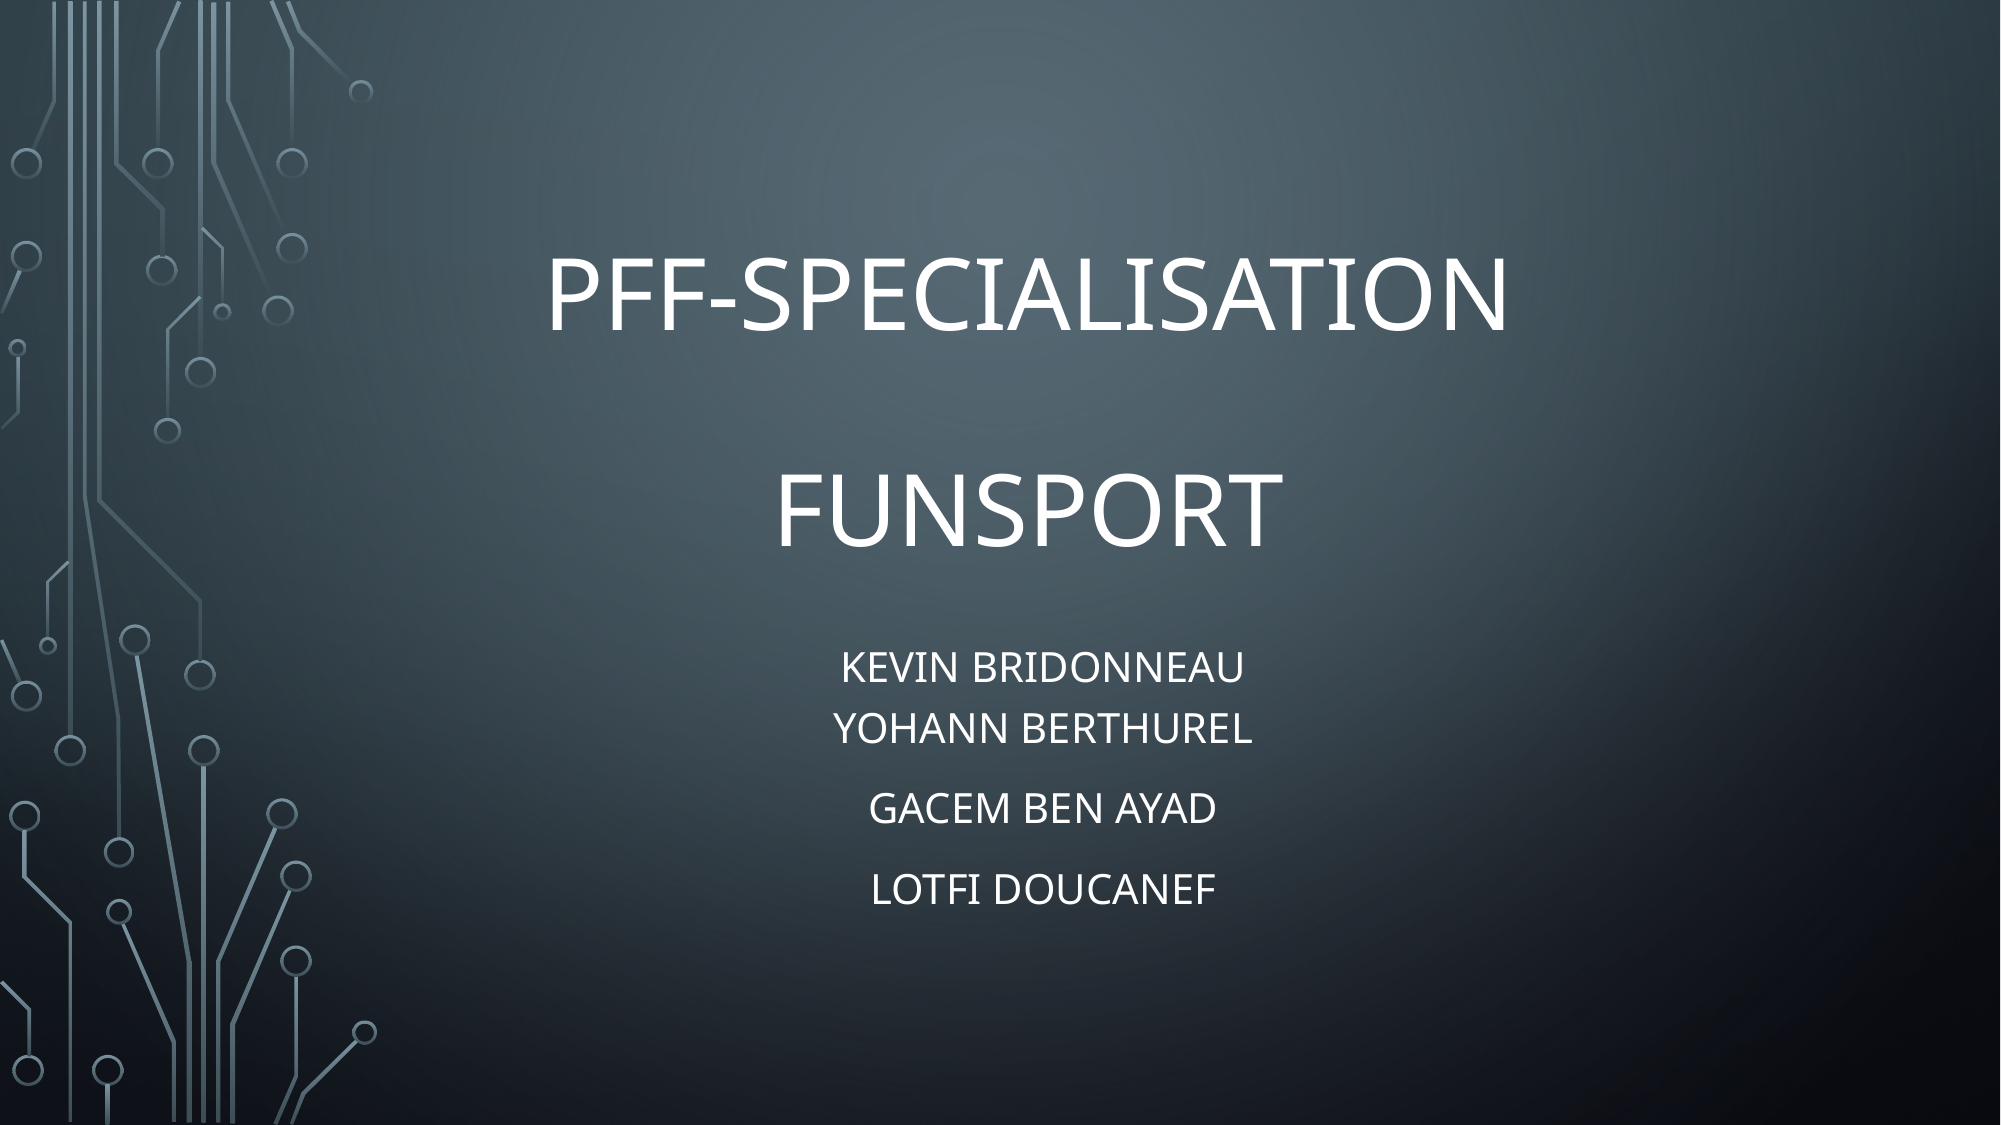

# PFF-SPECIALISATION FUNSPORT
Kevin Bridonneau
Yohann Berthurel
Gacem Ben ayad
Lotfi Doucanef